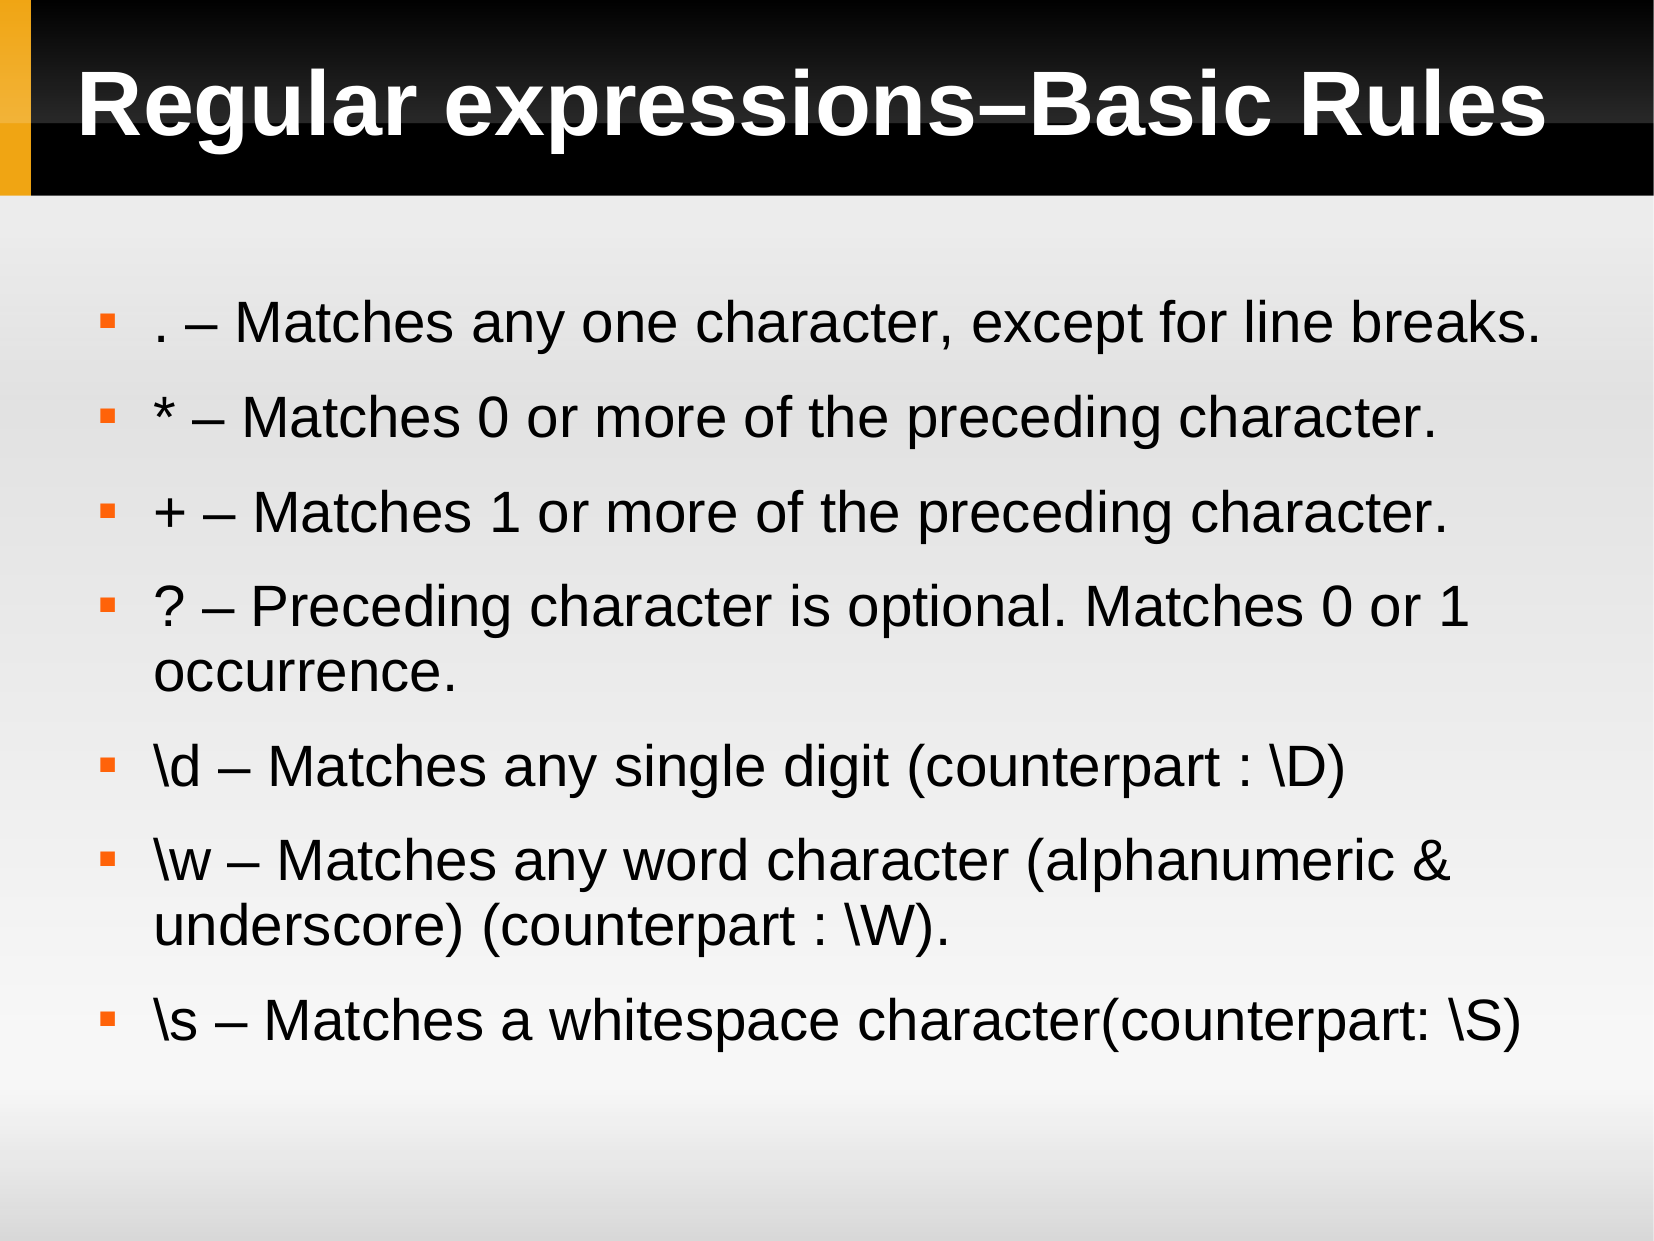

# Regular expressions–Basic Rules
. – Matches any one character, except for line breaks.
* – Matches 0 or more of the preceding character.
+ – Matches 1 or more of the preceding character.
? – Preceding character is optional. Matches 0 or 1 occurrence.
\d – Matches any single digit (counterpart : \D)
\w – Matches any word character (alphanumeric & underscore) (counterpart : \W).
\s – Matches a whitespace character(counterpart: \S)